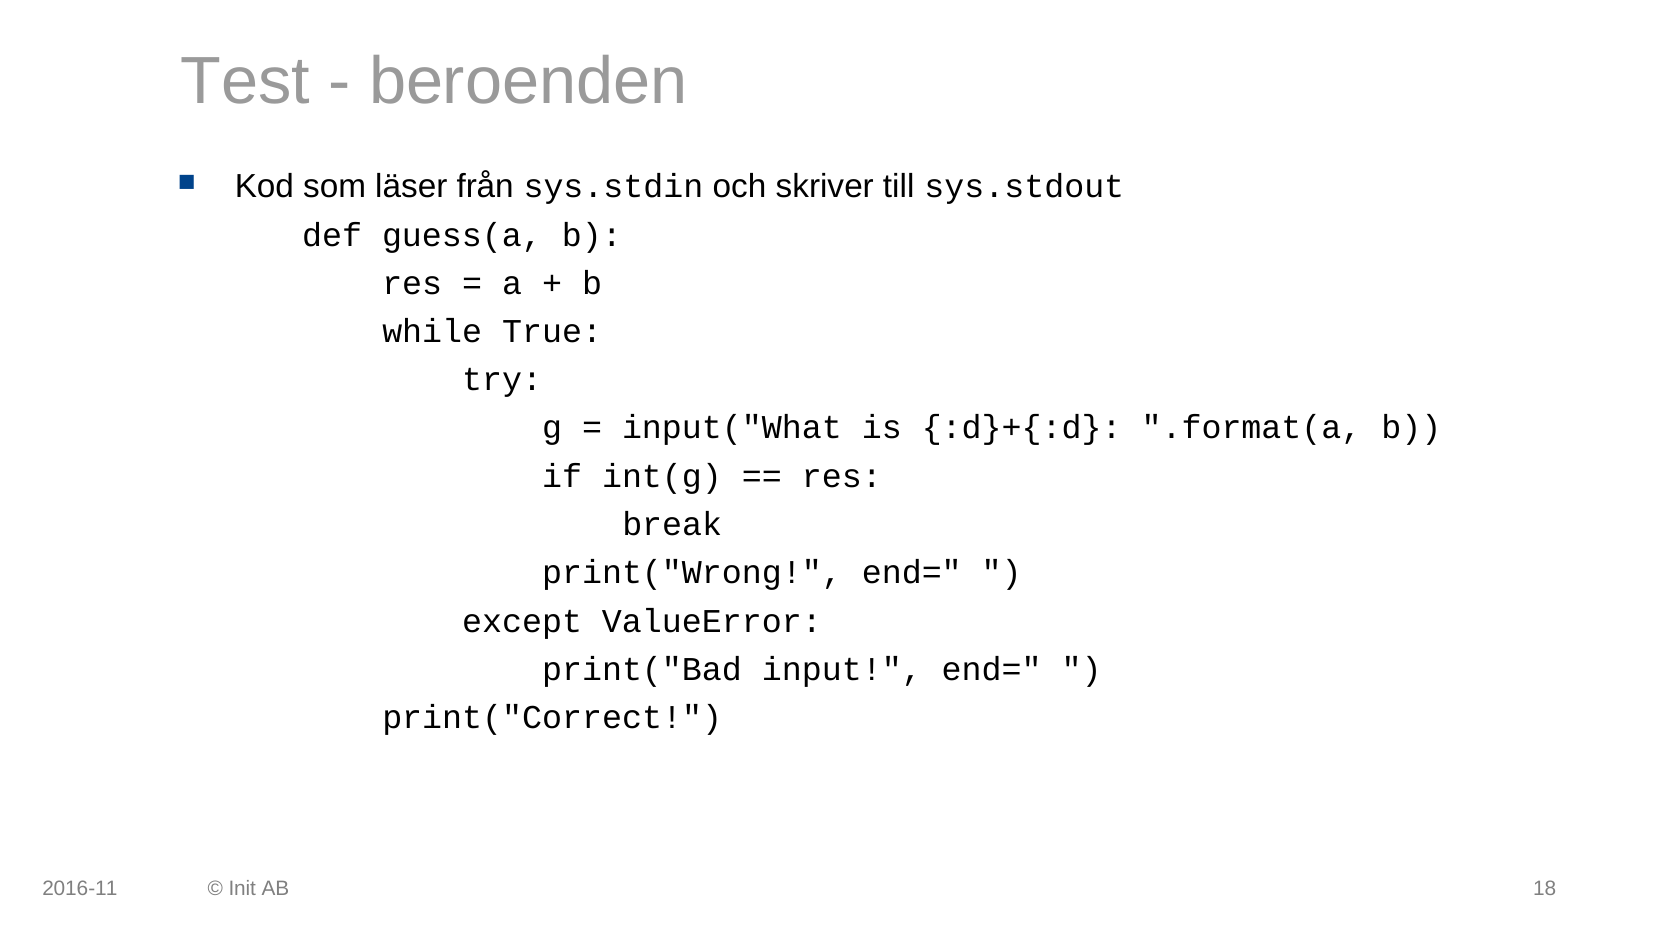

Test - beroenden
Kod som läser från sys.stdin och skriver till sys.stdout
def guess(a, b):
 res = a + b
 while True:
 try:
 g = input("What is {:d}+{:d}: ".format(a, b))
 if int(g) == res:
 break
 print("Wrong!", end=" ")
 except ValueError:
 print("Bad input!", end=" ")
 print("Correct!")
2016-11
© Init AB